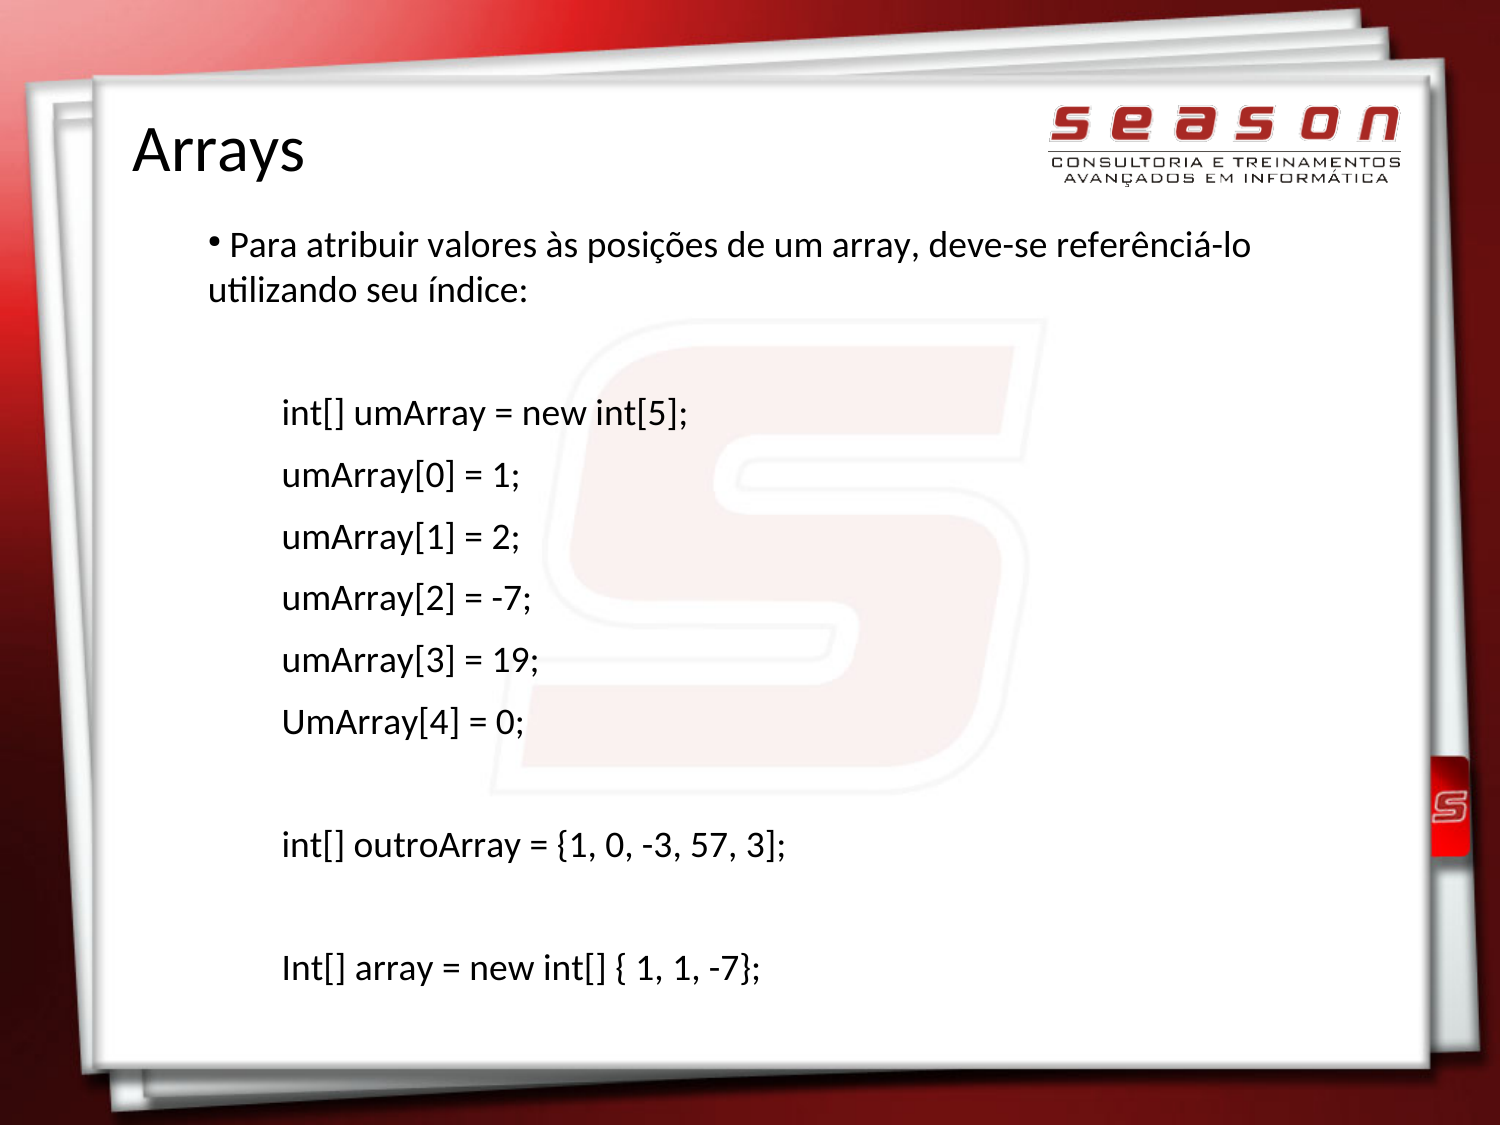

# Arrays
 Para atribuir valores às posições de um array, deve-se referênciá-lo utilizando seu índice:
	int[] umArray = new int[5];
	umArray[0] = 1;
	umArray[1] = 2;
	umArray[2] = -7;
	umArray[3] = 19;
	UmArray[4] = 0;
	int[] outroArray = {1, 0, -3, 57, 3];
	Int[] array = new int[] { 1, 1, -7};